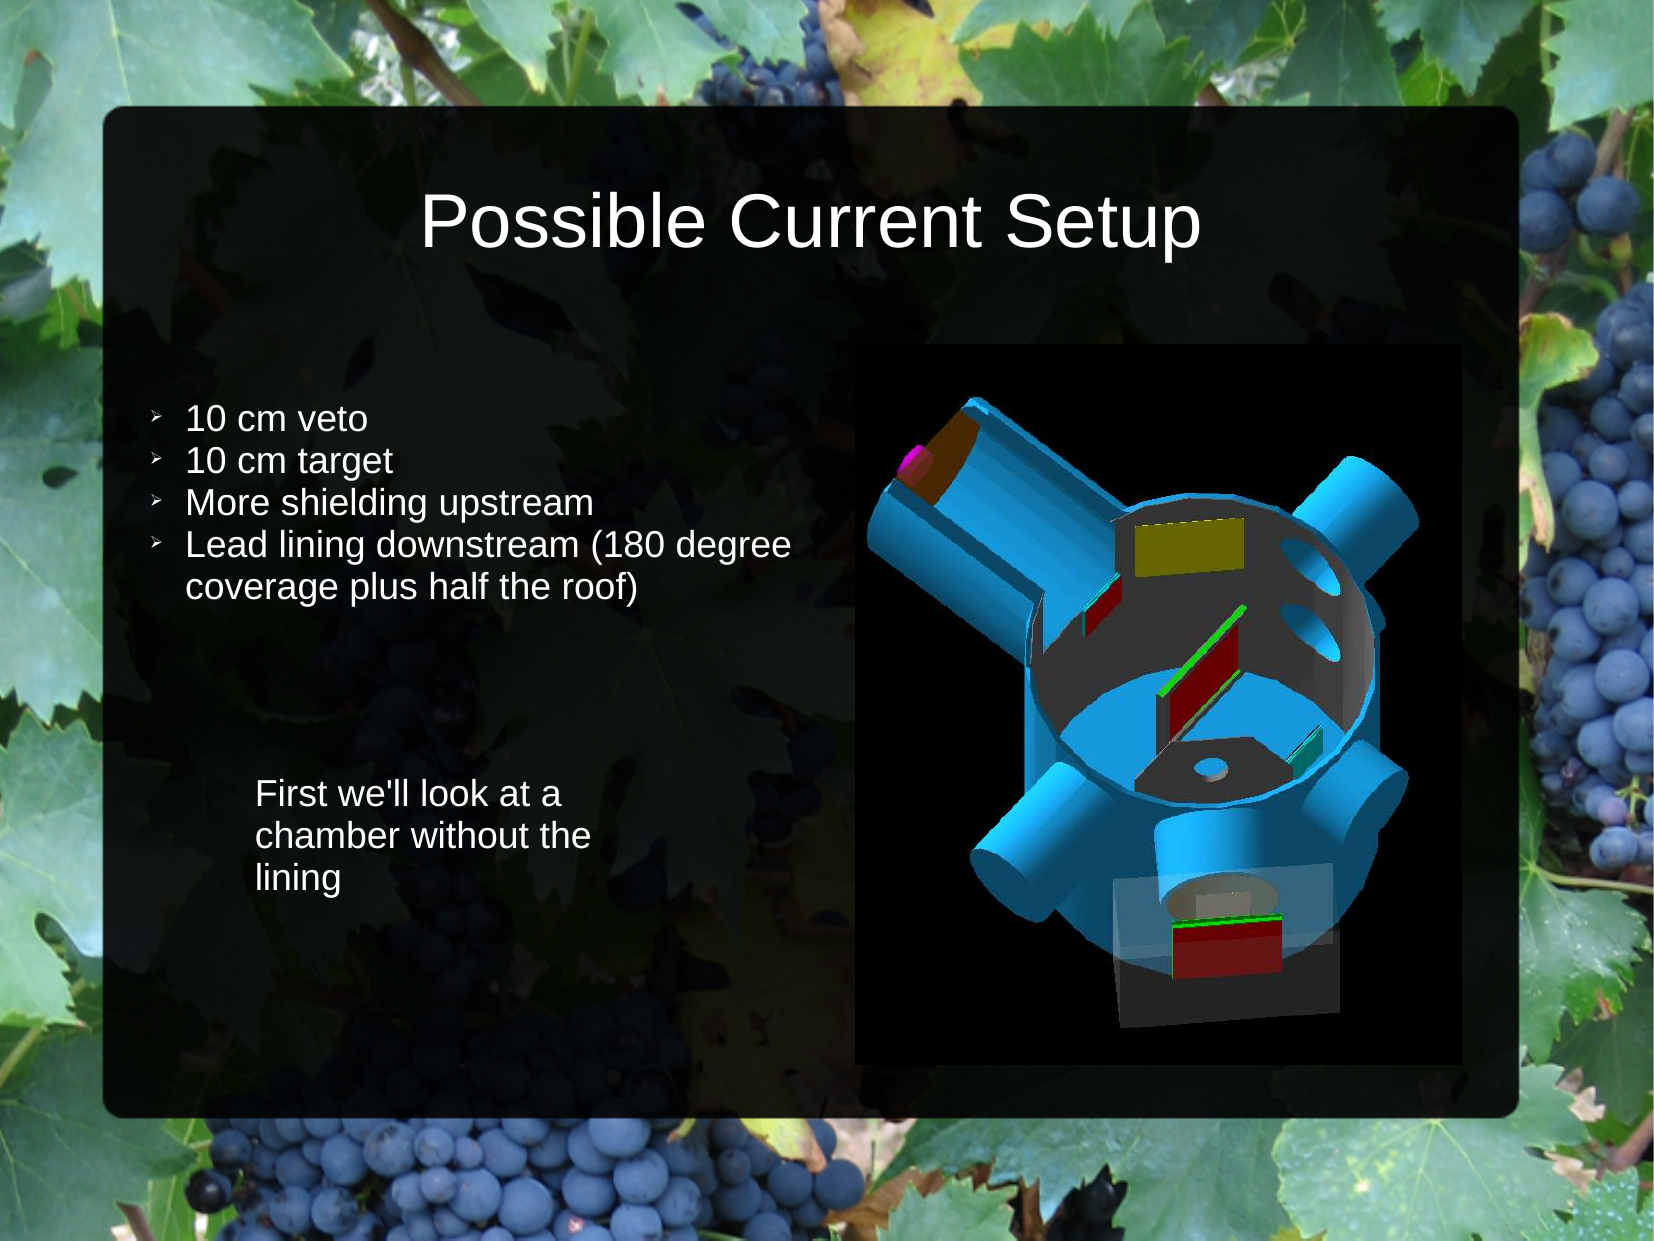

# Possible Current Setup
10 cm veto
10 cm target
More shielding upstream
Lead lining downstream (180 degree coverage plus half the roof)
First we'll look at a chamber without the lining